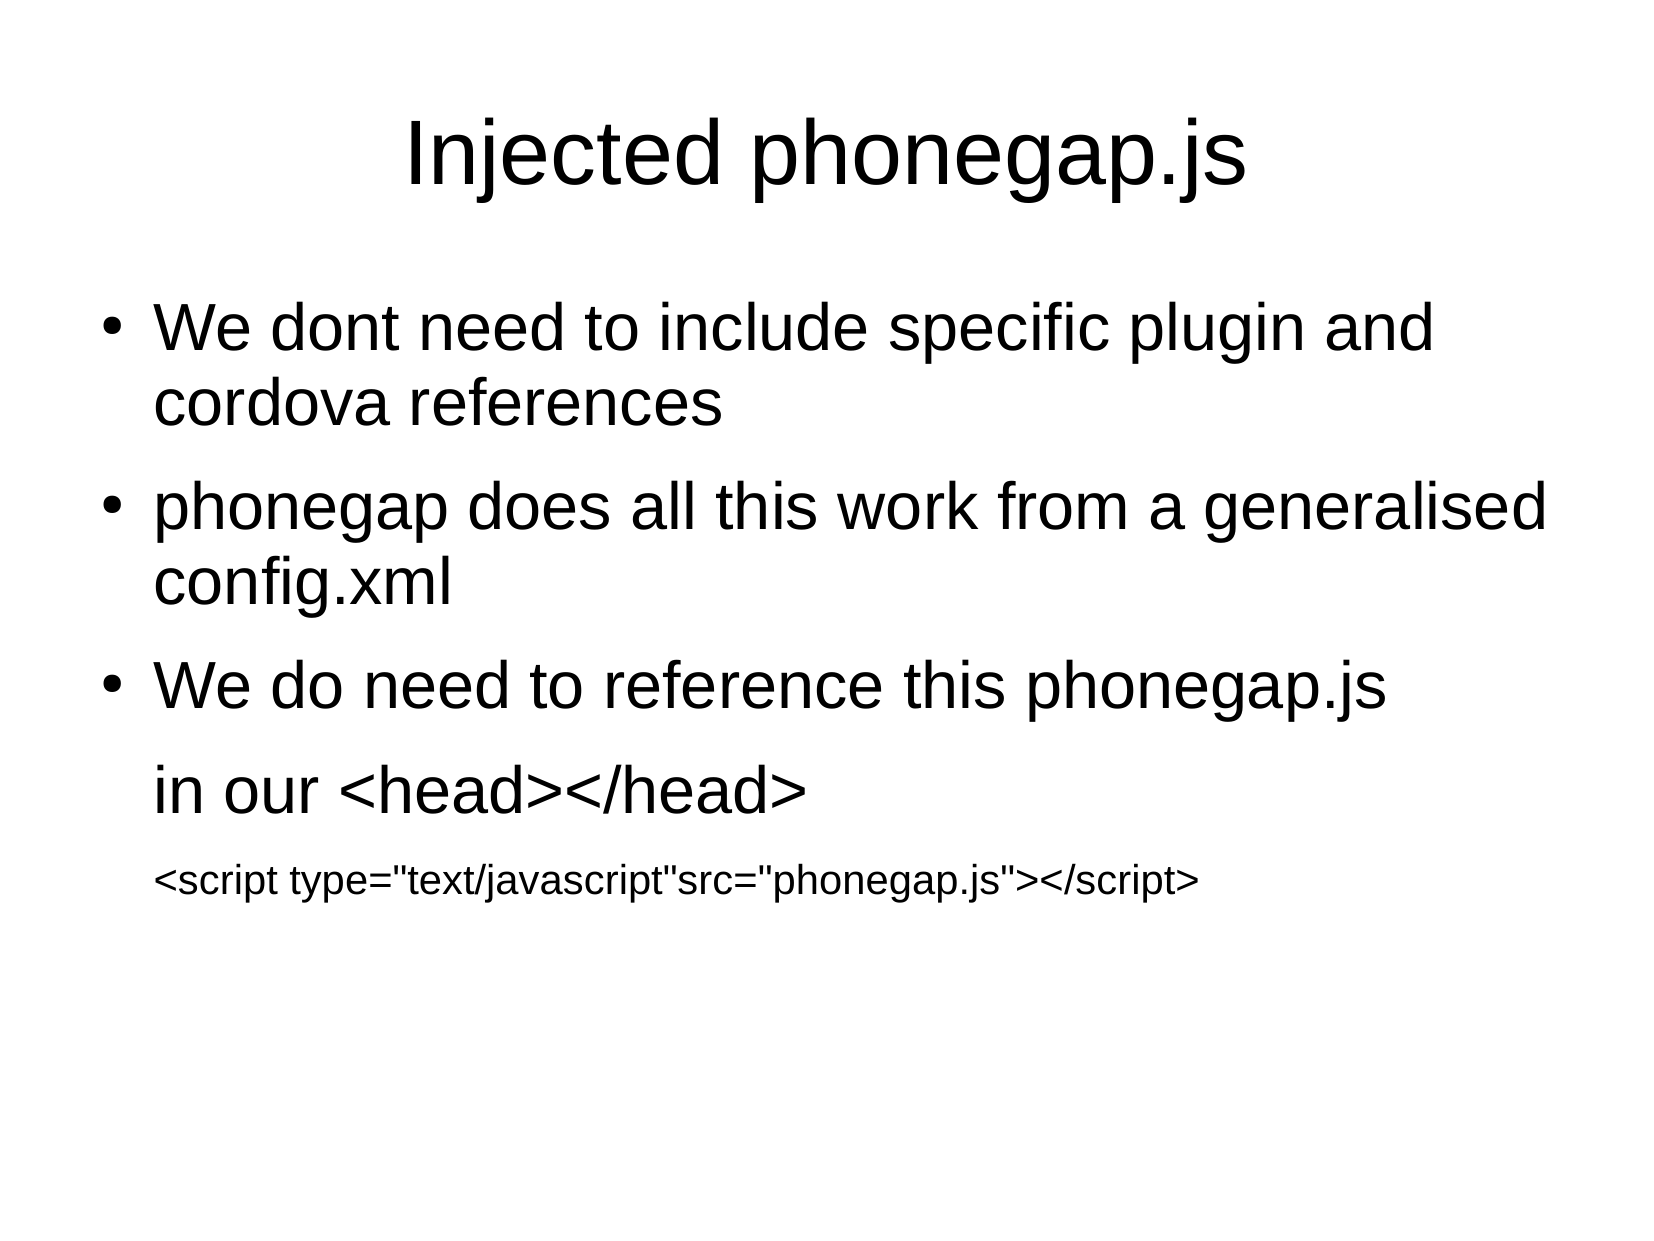

# Injected phonegap.js
We dont need to include specific plugin and cordova references
phonegap does all this work from a generalised config.xml
We do need to reference this phonegap.js
in our <head></head>
<script type="text/javascript"src="phonegap.js"></script>